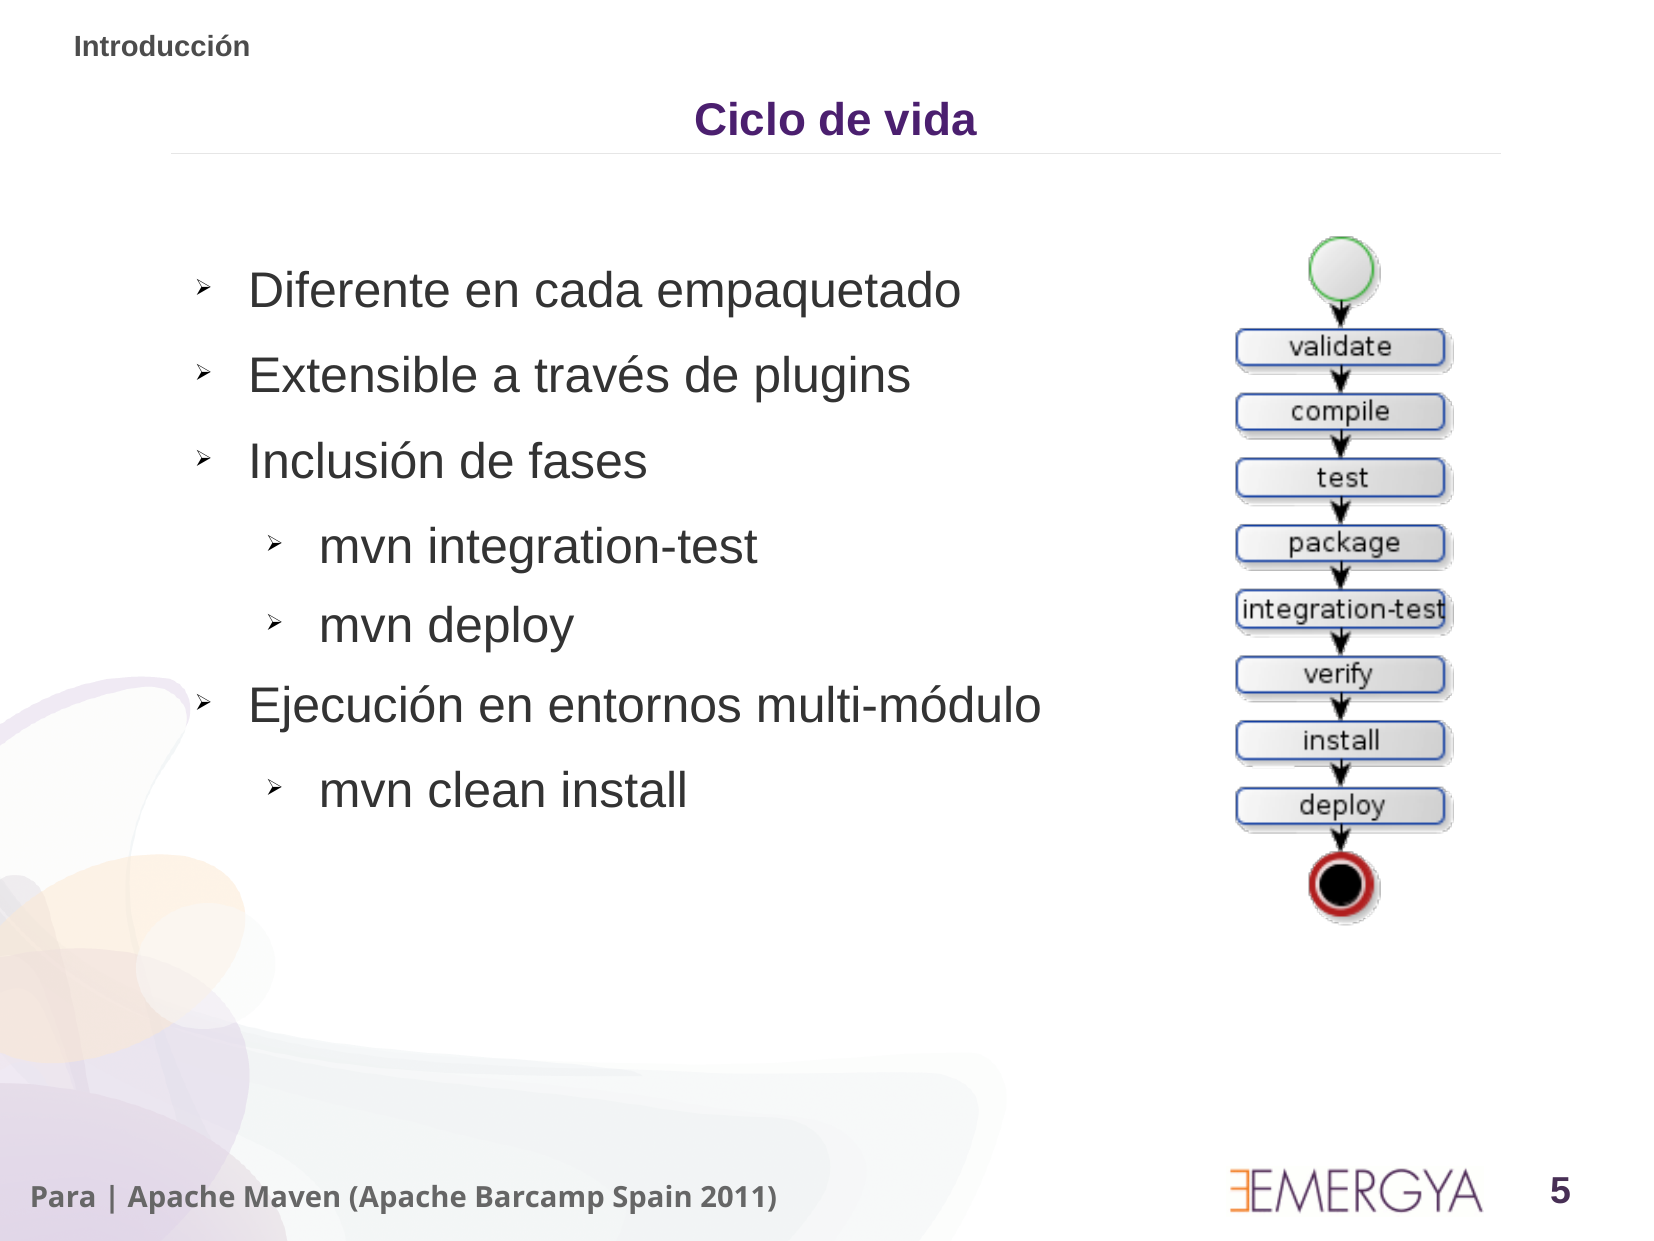

Introducción
Ciclo de vida
#
Diferente en cada empaquetado
Extensible a través de plugins
Inclusión de fases
mvn integration-test
mvn deploy
Ejecución en entornos multi-módulo
mvn clean install